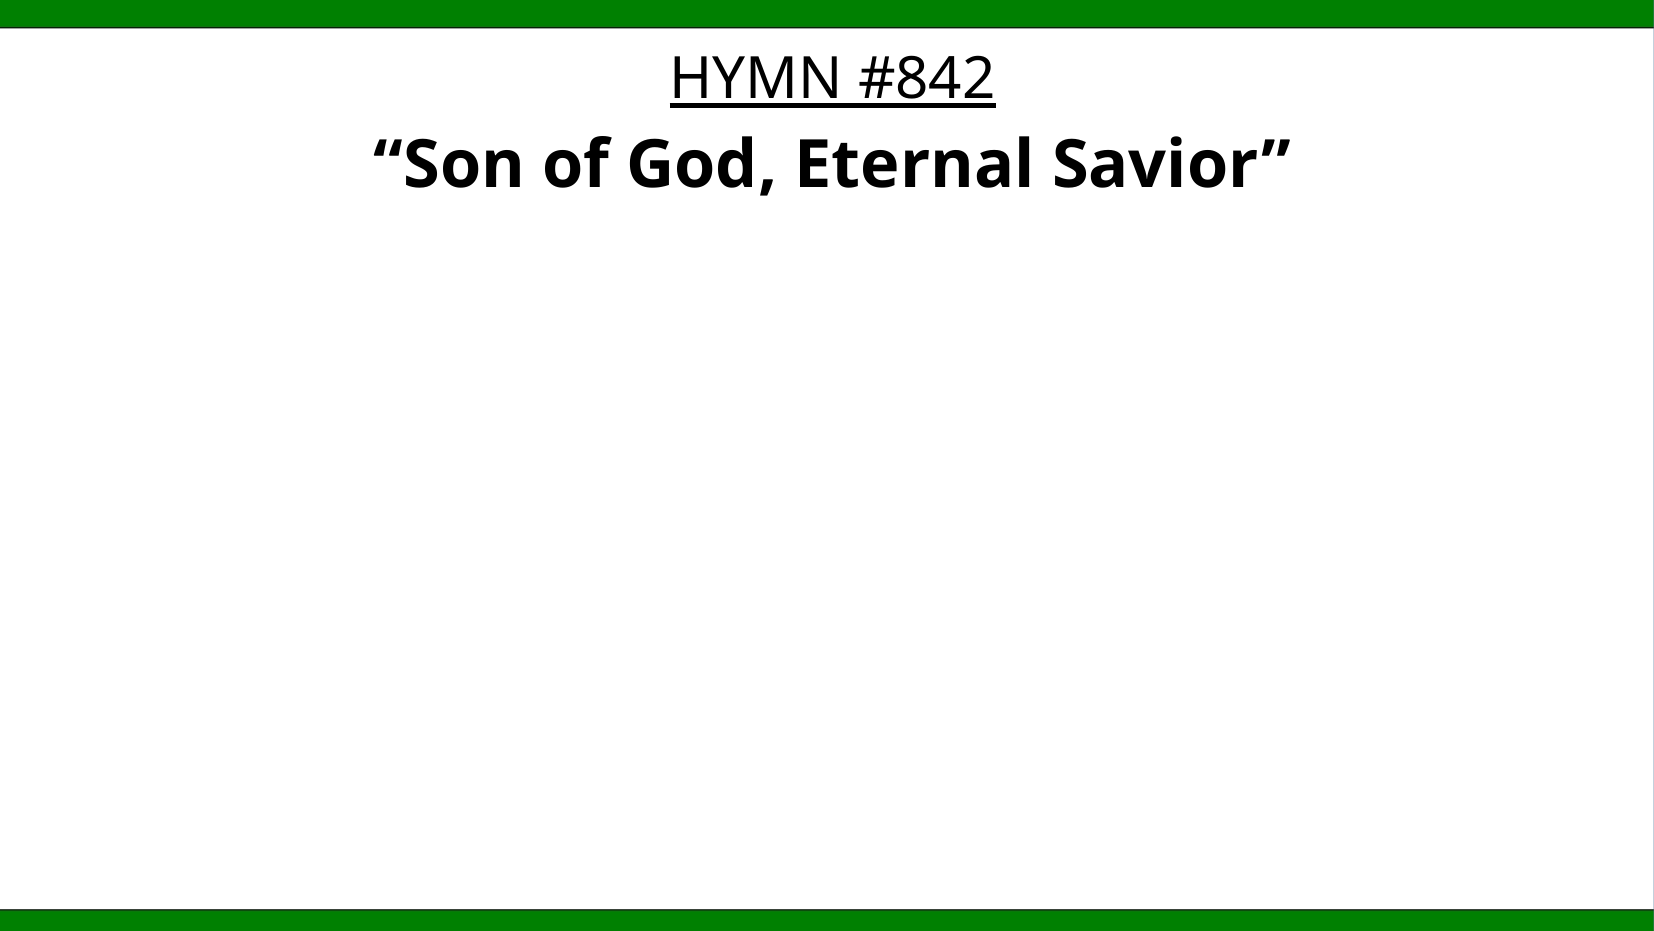

HYMN #842
“Son of God, Eternal Savior”